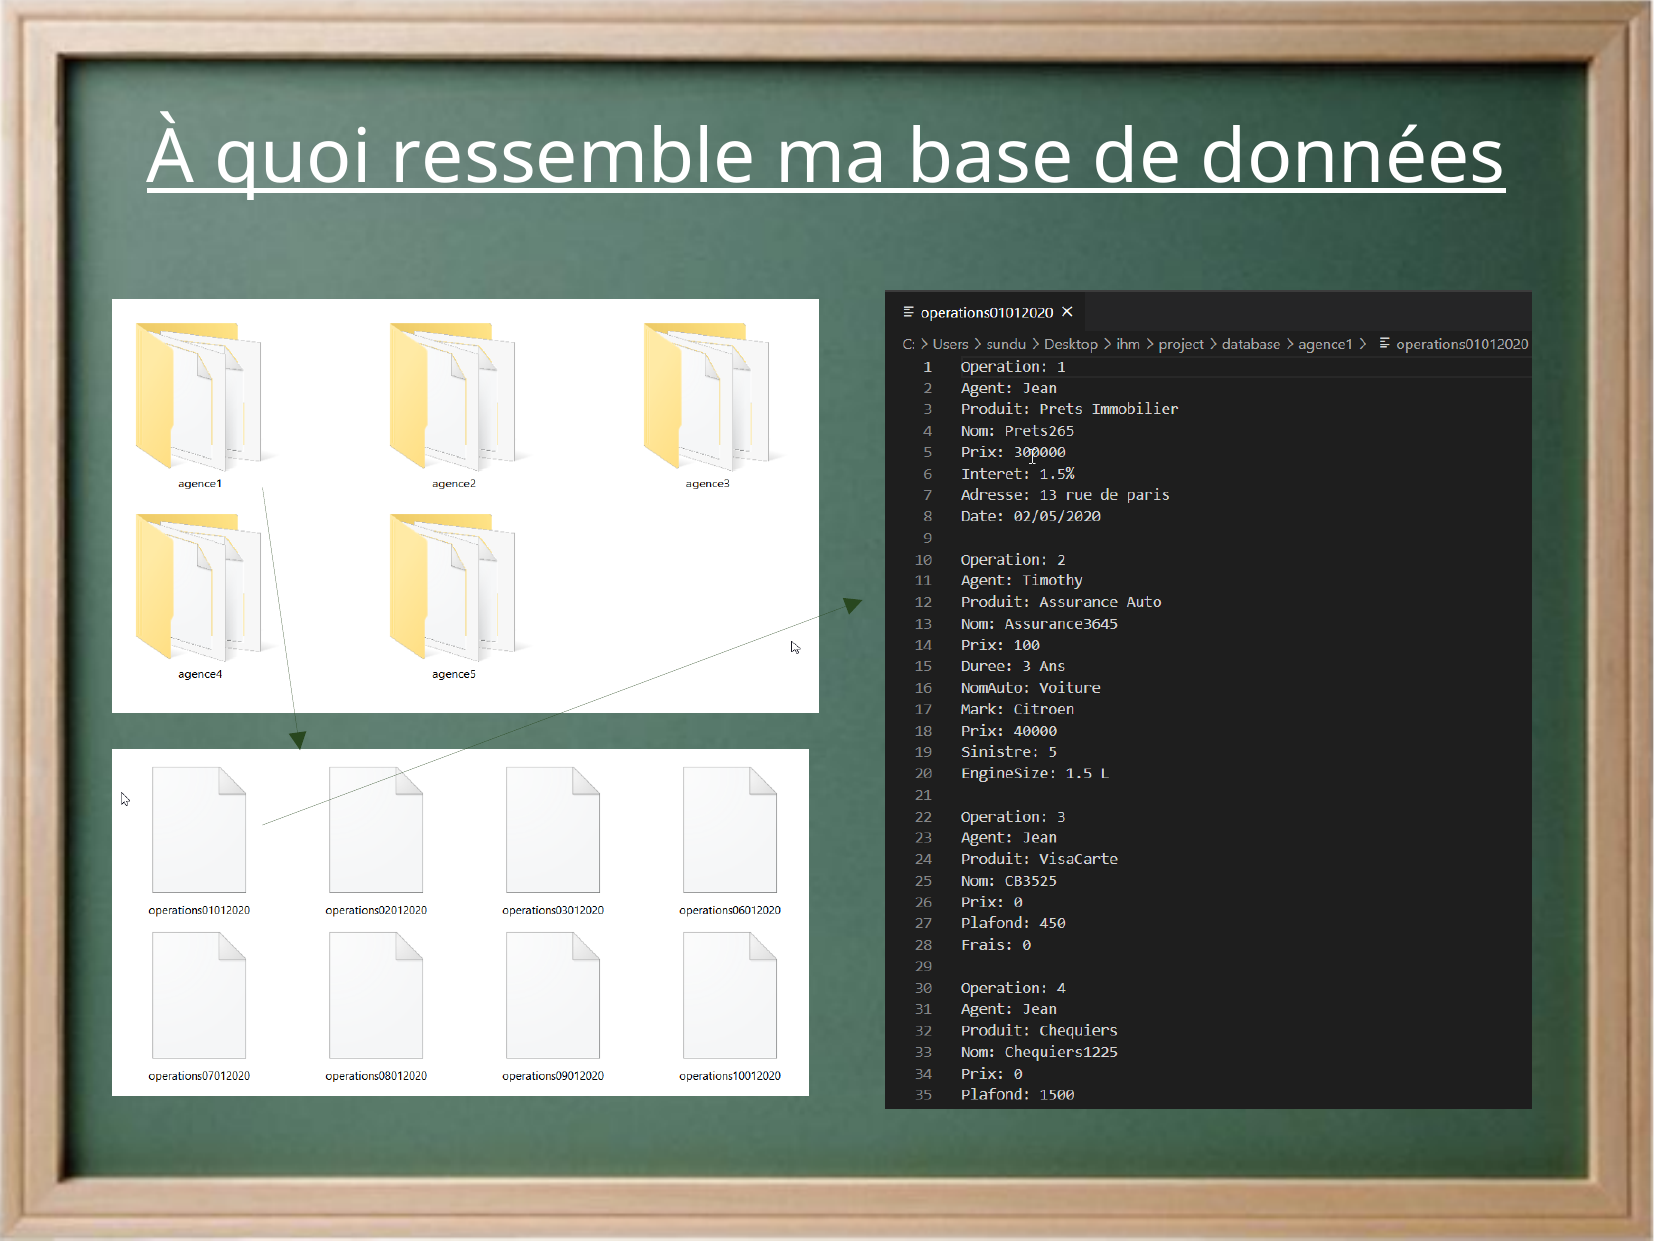

# À quoi ressemble ma base de données